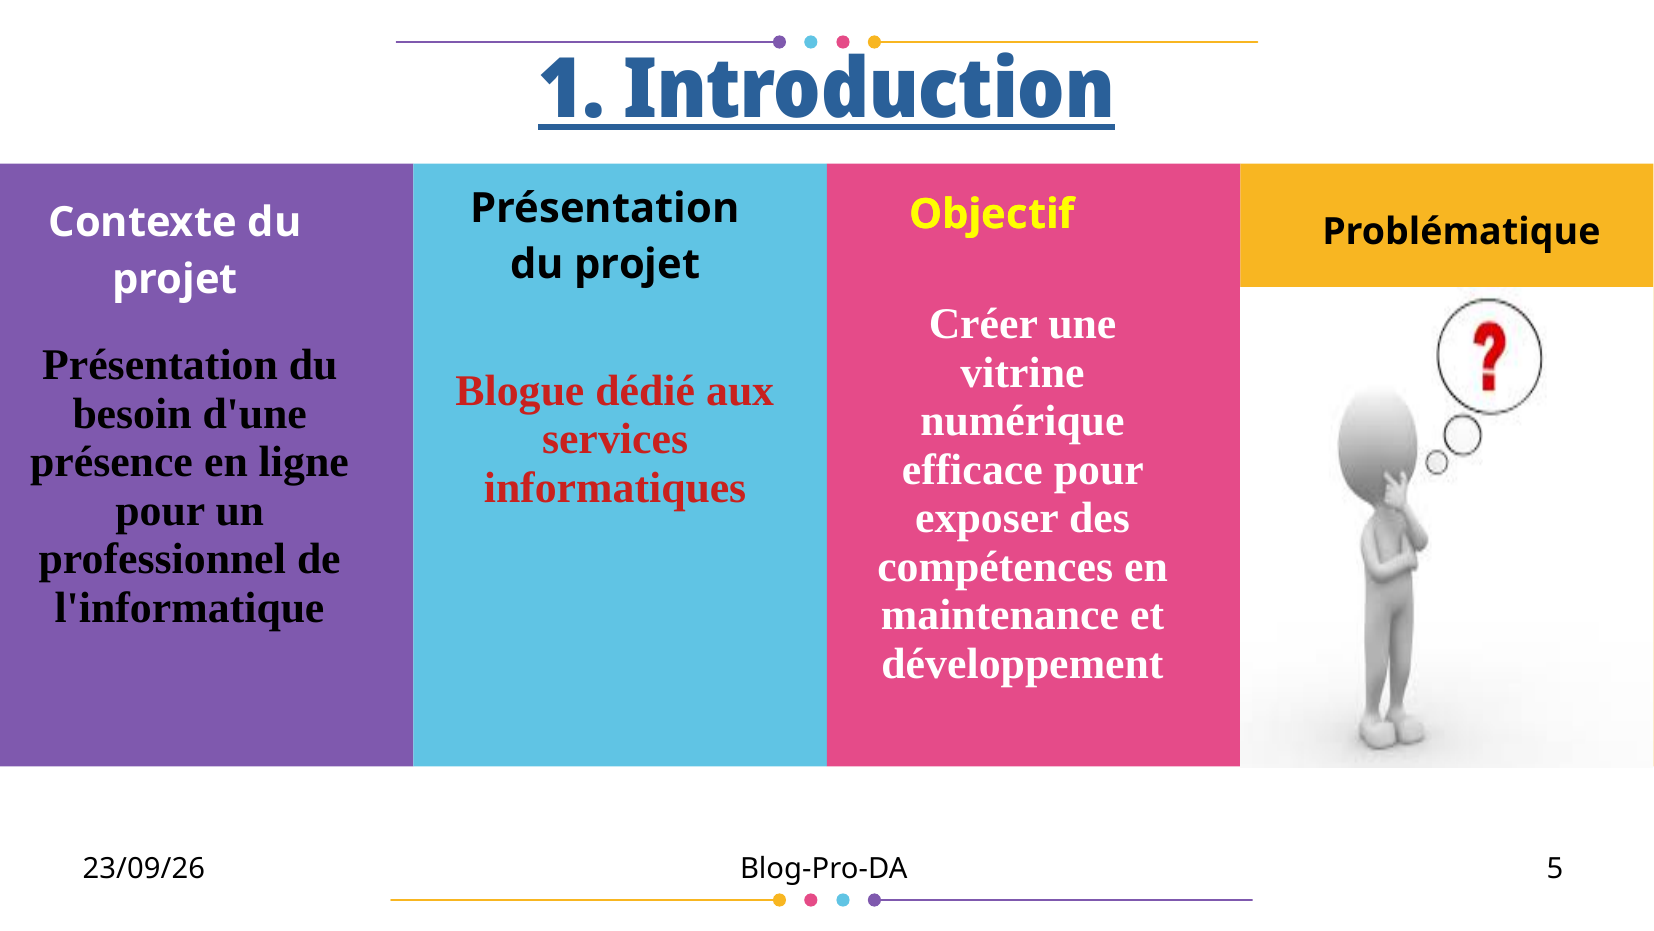

1. Introduction
Objectif
Objectif
# Présentation du projet
Problématique
Contexte du projet
Créer une vitrine numérique efficace pour exposer des compétences en maintenance et développement
Présentation du besoin d'une présence en ligne pour un professionnel de l'informatique
Blogue dédié aux services informatiques
Blog-Pro-DA
5